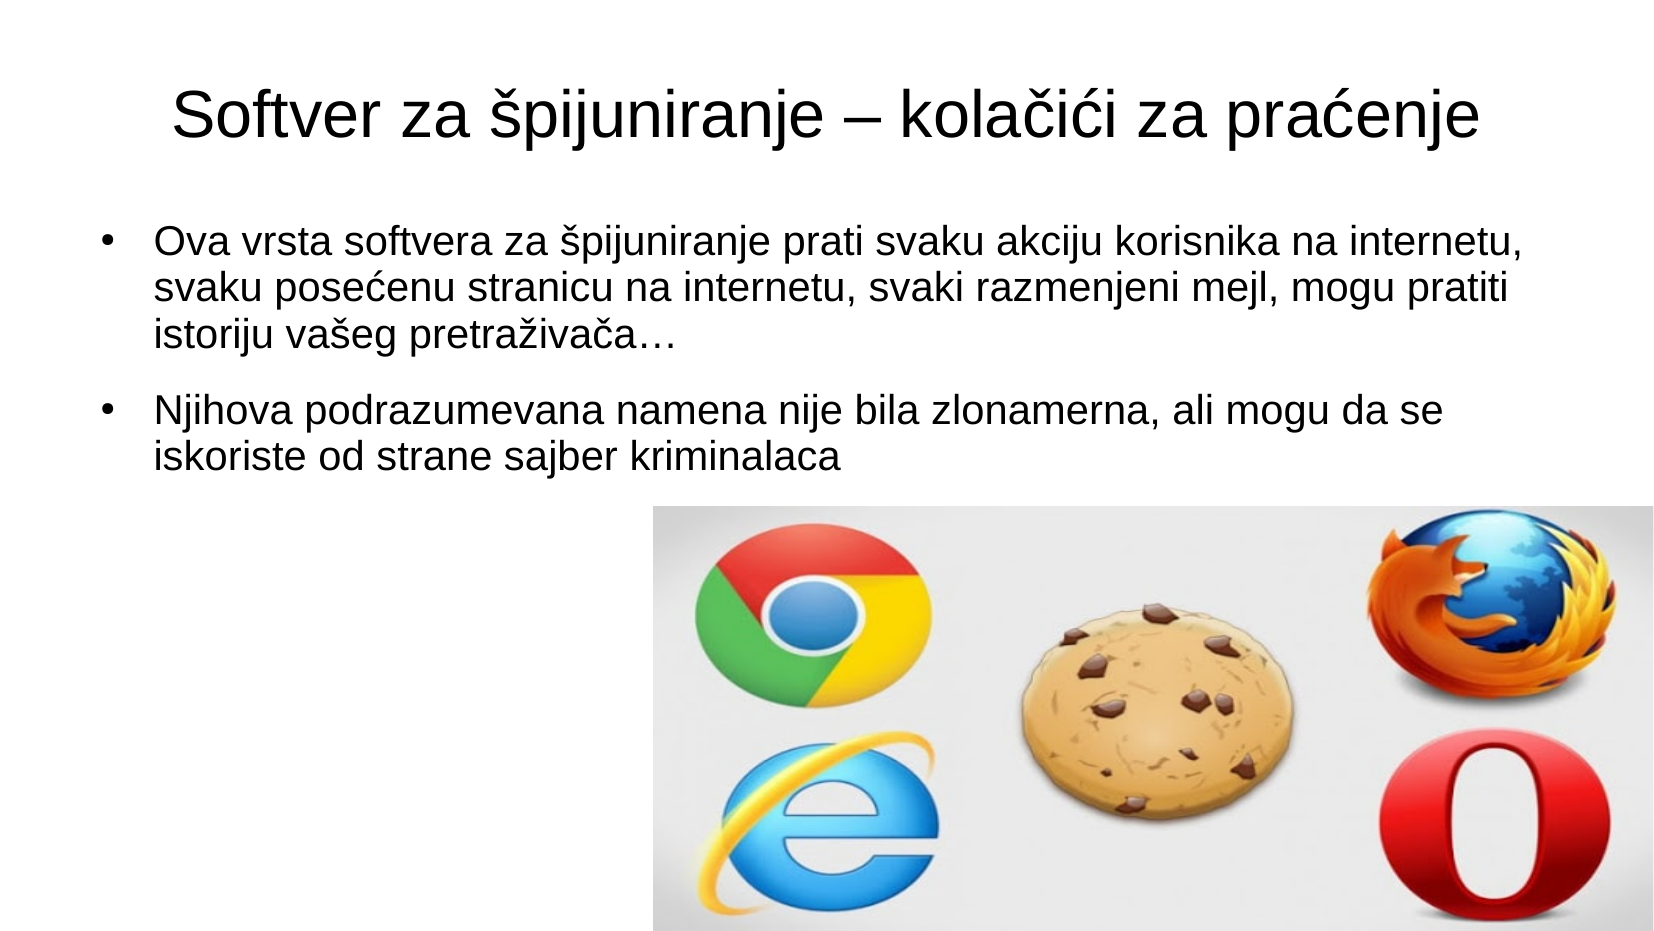

# Softver za špijuniranje – kolačići za praćenje
Ova vrsta softvera za špijuniranje prati svaku akciju korisnika na internetu, svaku posećenu stranicu na internetu, svaki razmenjeni mejl, mogu pratiti istoriju vašeg pretraživača…
Njihova podrazumevana namena nije bila zlonamerna, ali mogu da se iskoriste od strane sajber kriminalaca